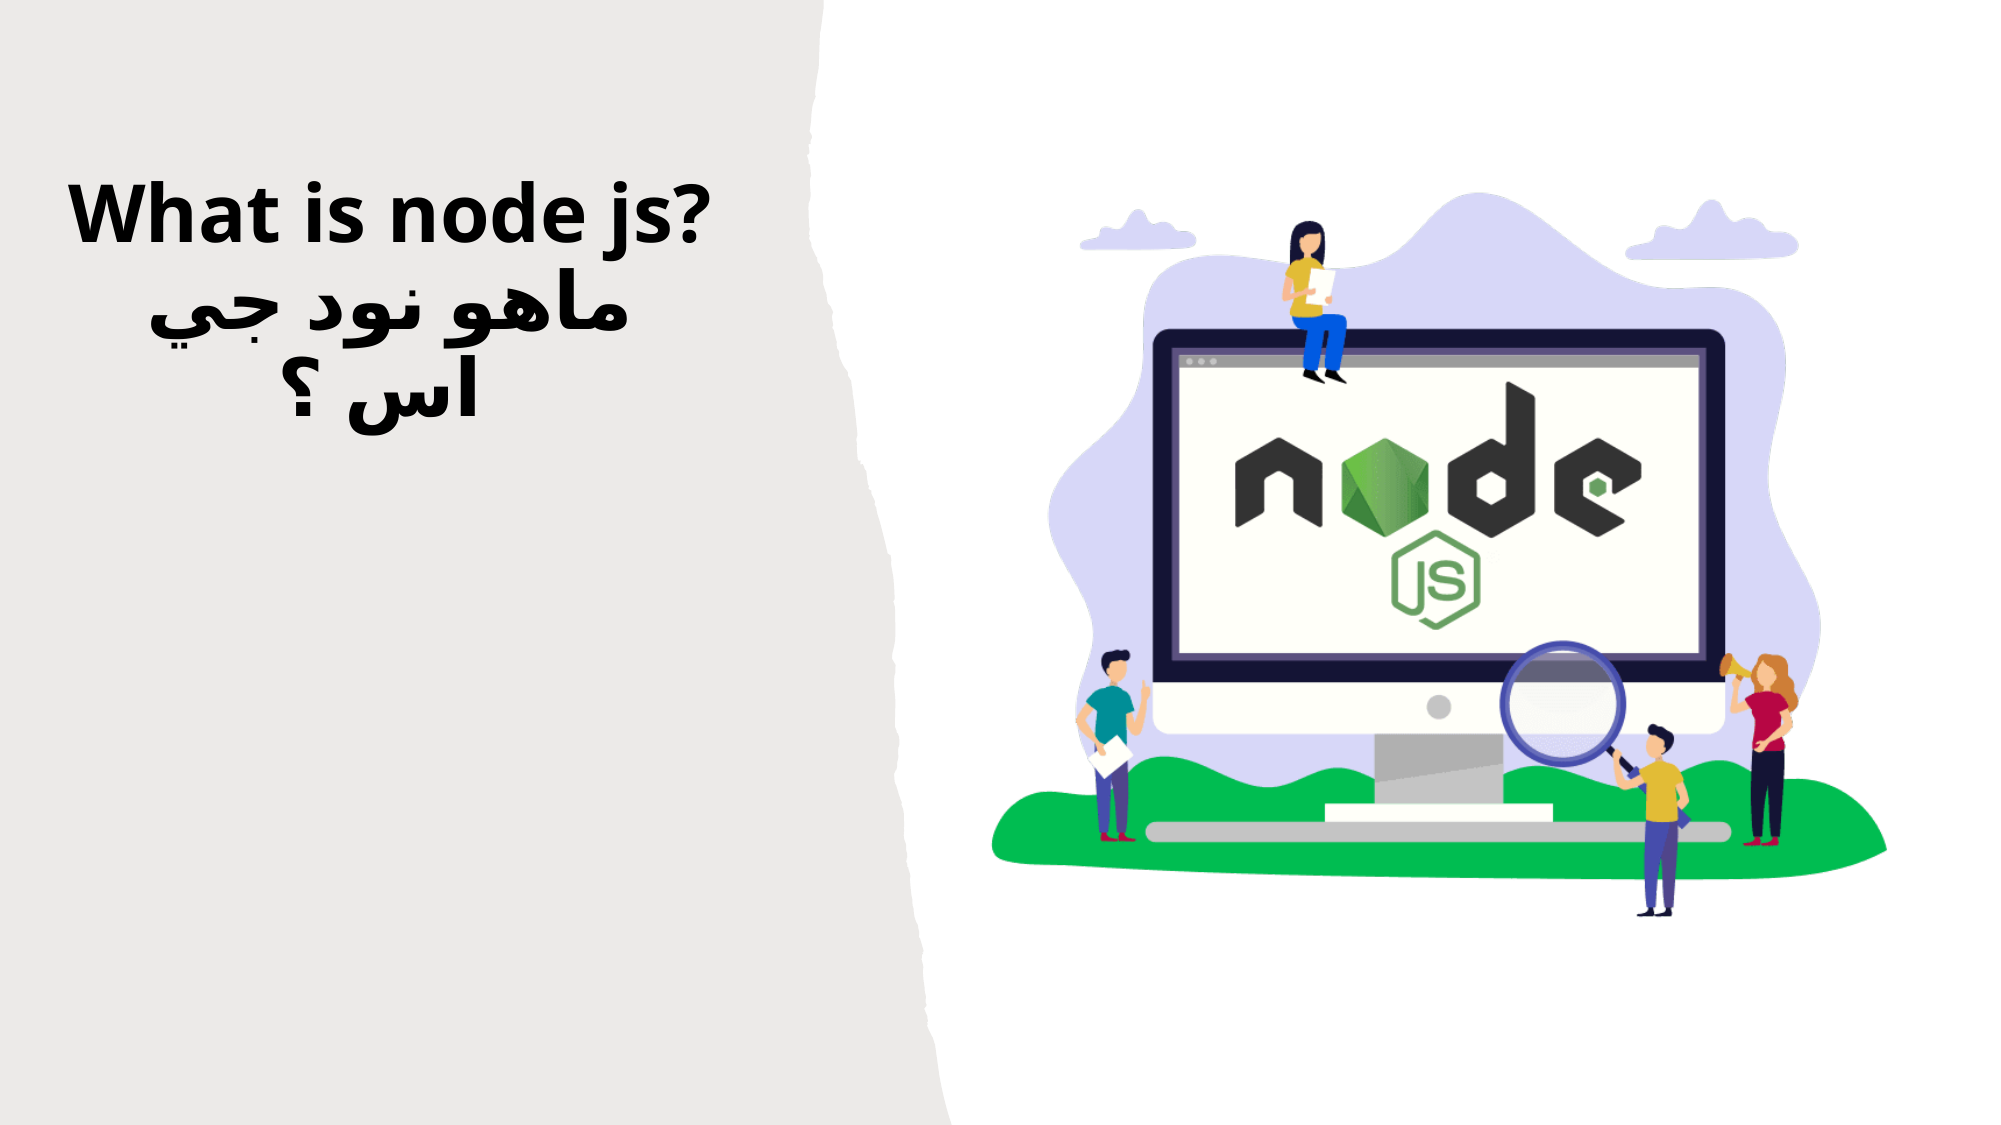

# What is node js? ماهو نود جي اس ؟